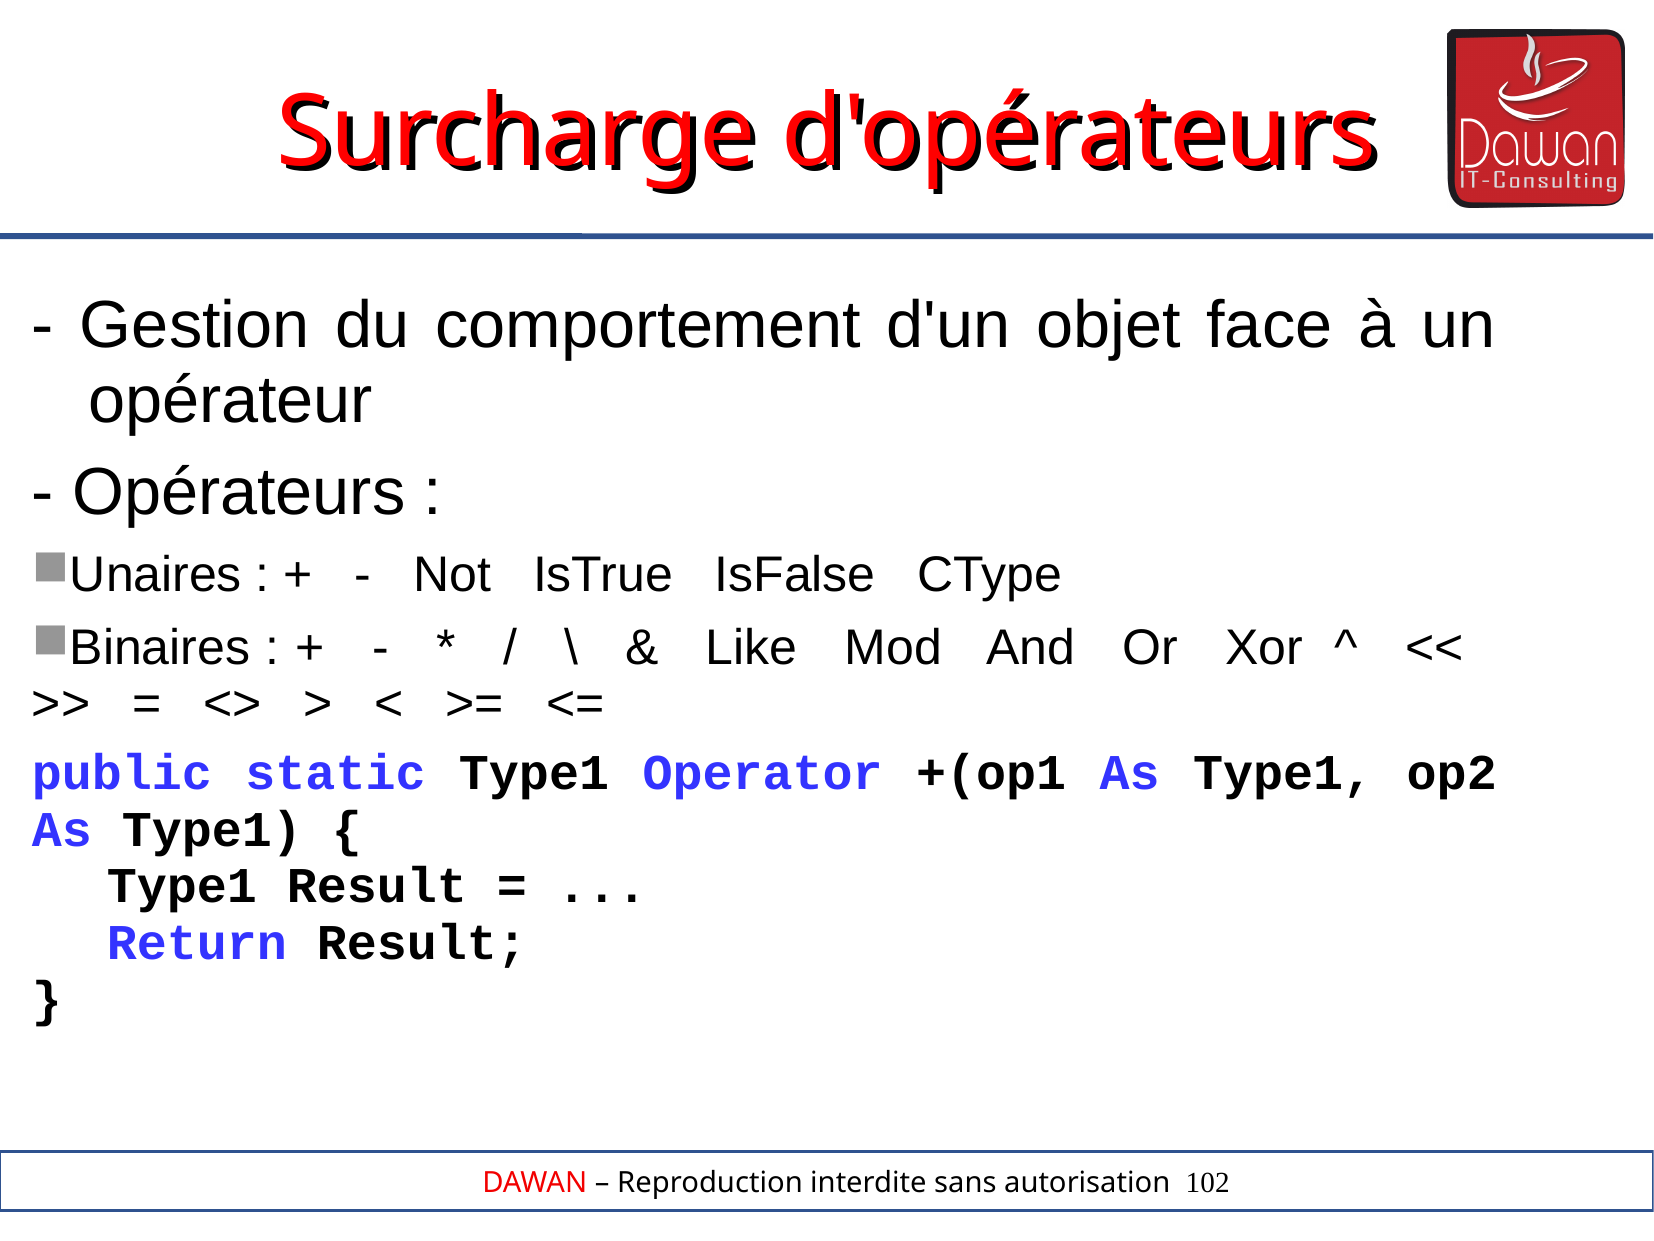

Surcharge d'opérateurs
- Gestion du comportement d'un objet face à un opérateur
- Opérateurs :
Unaires : + - Not IsTrue IsFalse CType
Binaires : + - * / \ & Like Mod And Or Xor ^ << >> = <> > < >= <=
public static Type1 Operator +(op1 As Type1, op2 As Type1) {
	Type1 Result = ...
	Return Result;
}